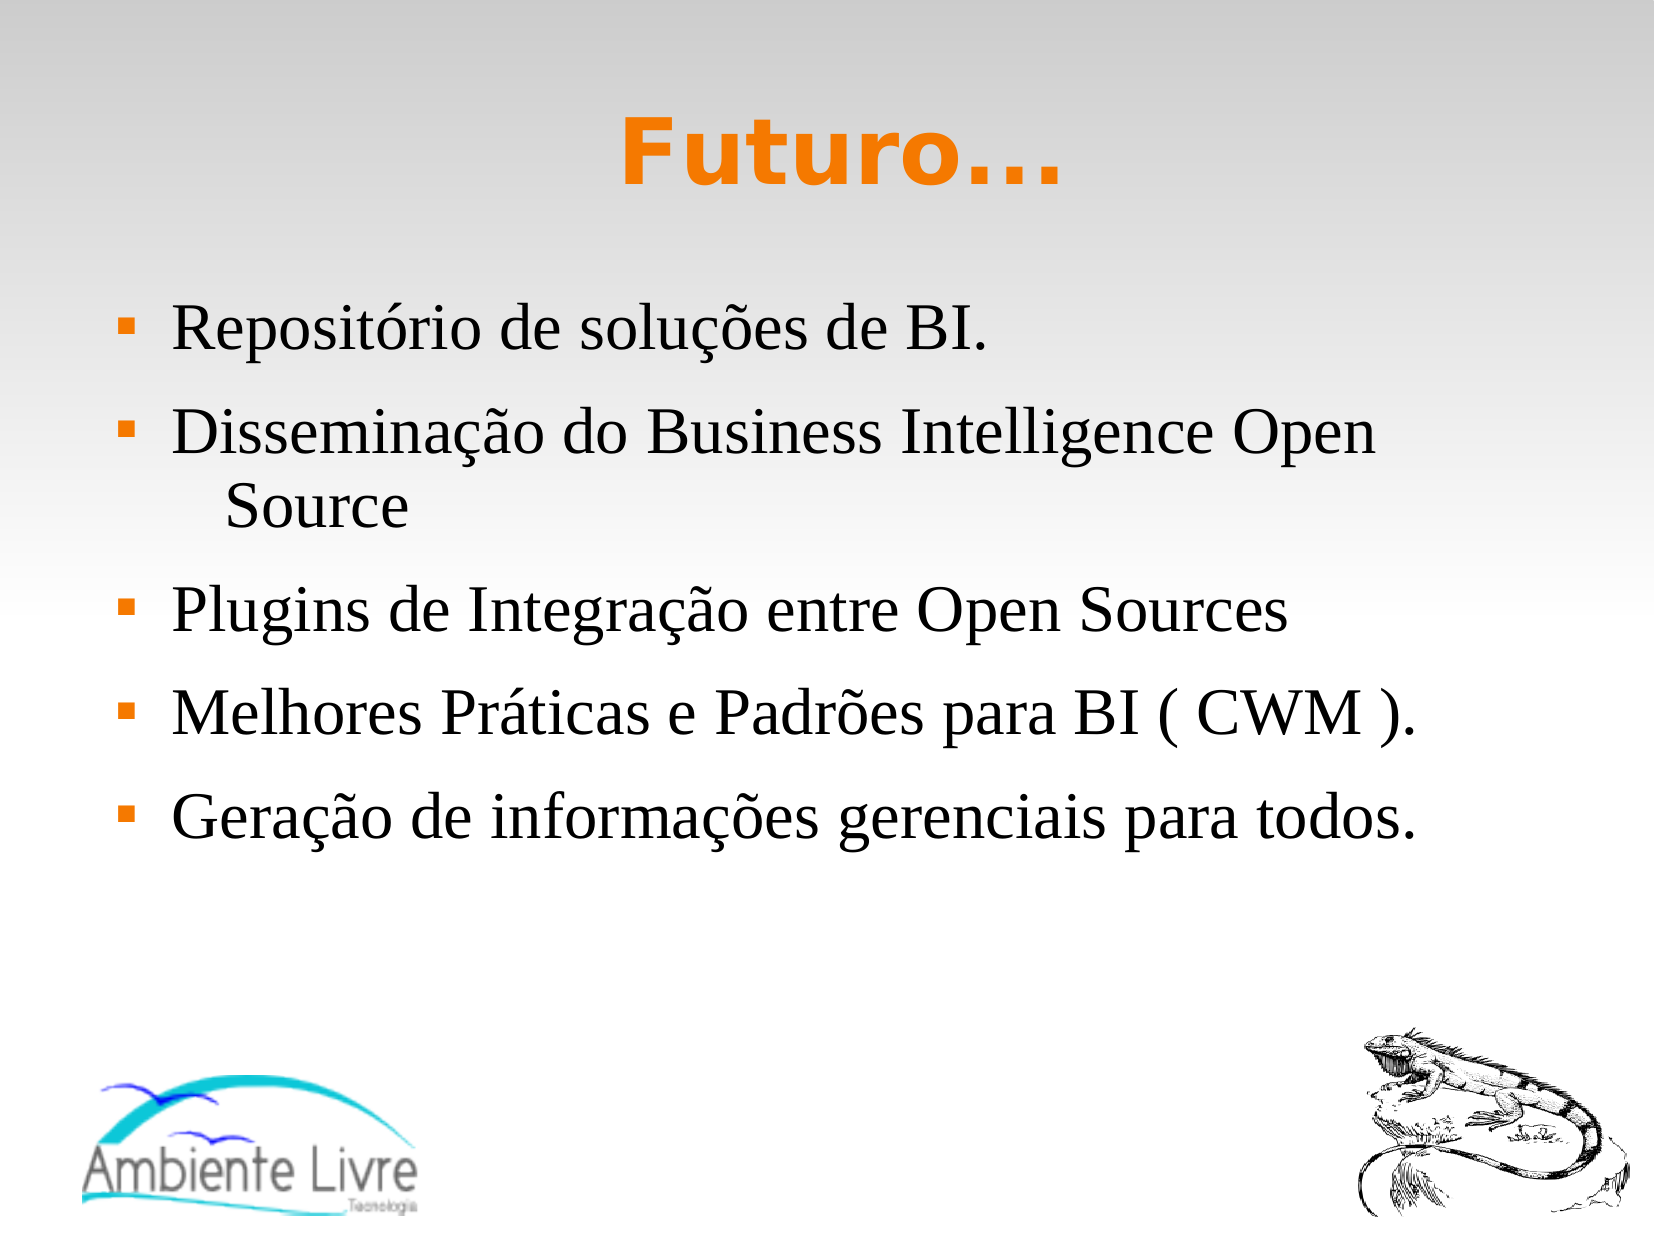

# Futuro...
Repositório de soluções de BI.
Disseminação do Business Intelligence Open Source
Plugins de Integração entre Open Sources
Melhores Práticas e Padrões para BI ( CWM ).
Geração de informações gerenciais para todos.